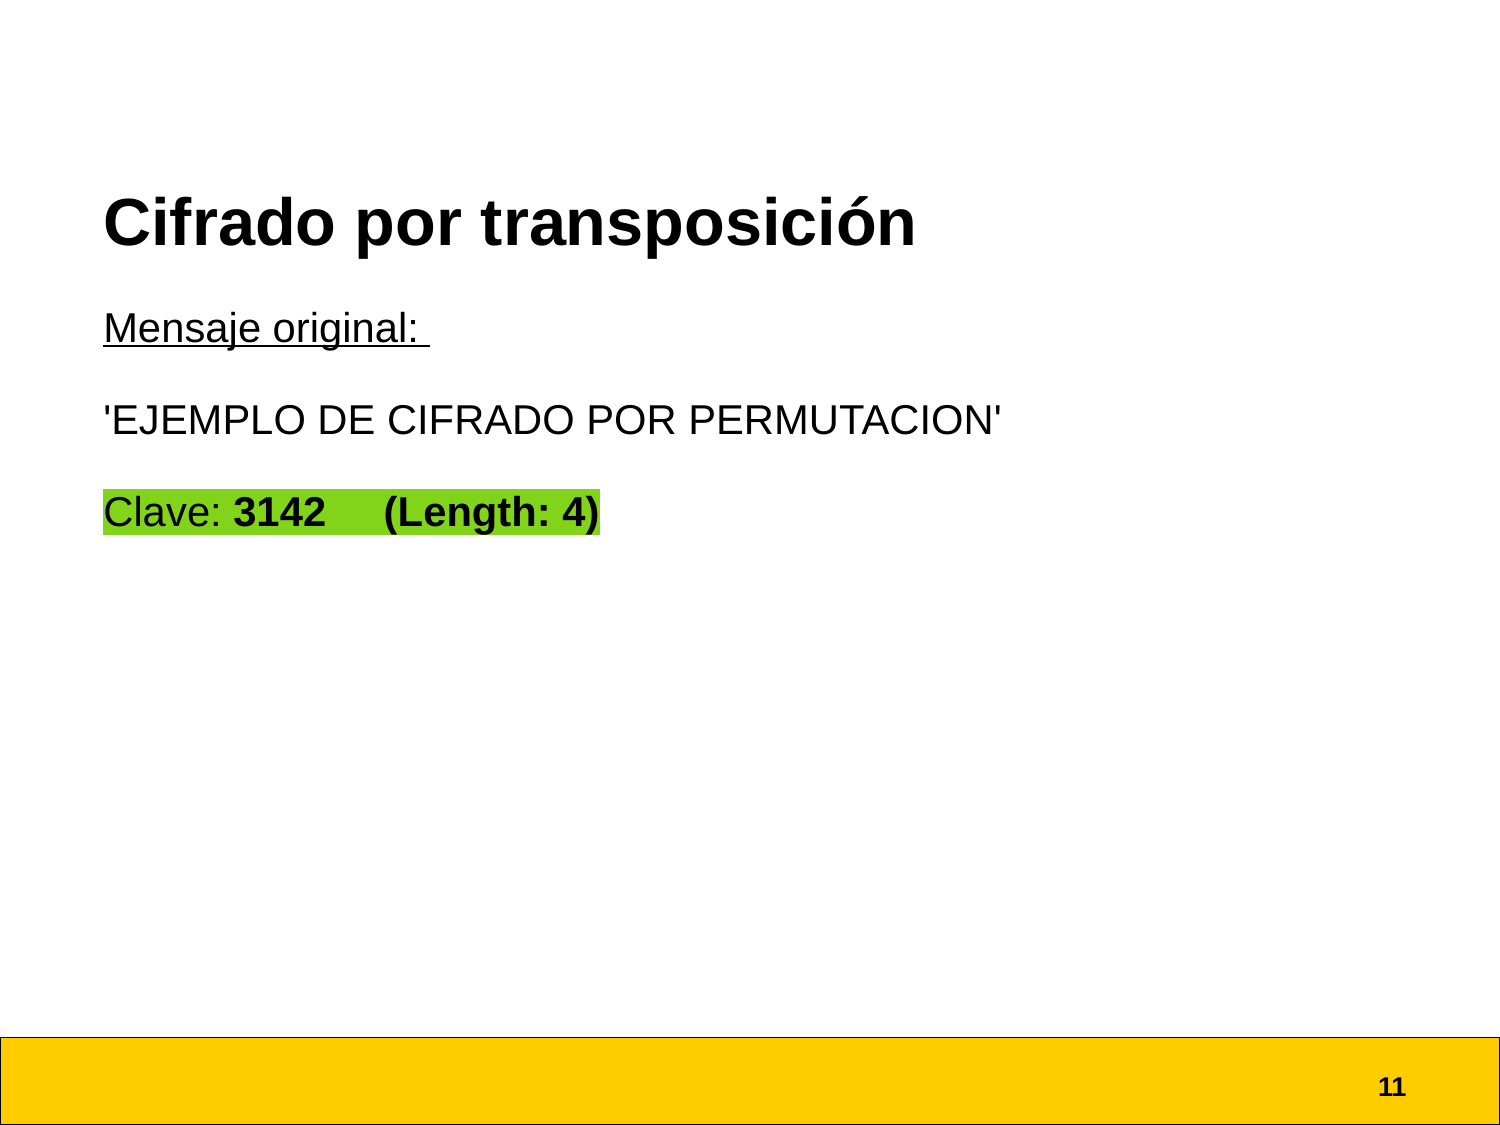

Cifrado por transposición
Mensaje original:
'EJEMPLO DE CIFRADO POR PERMUTACION'
Clave: 3142 (Length: 4)